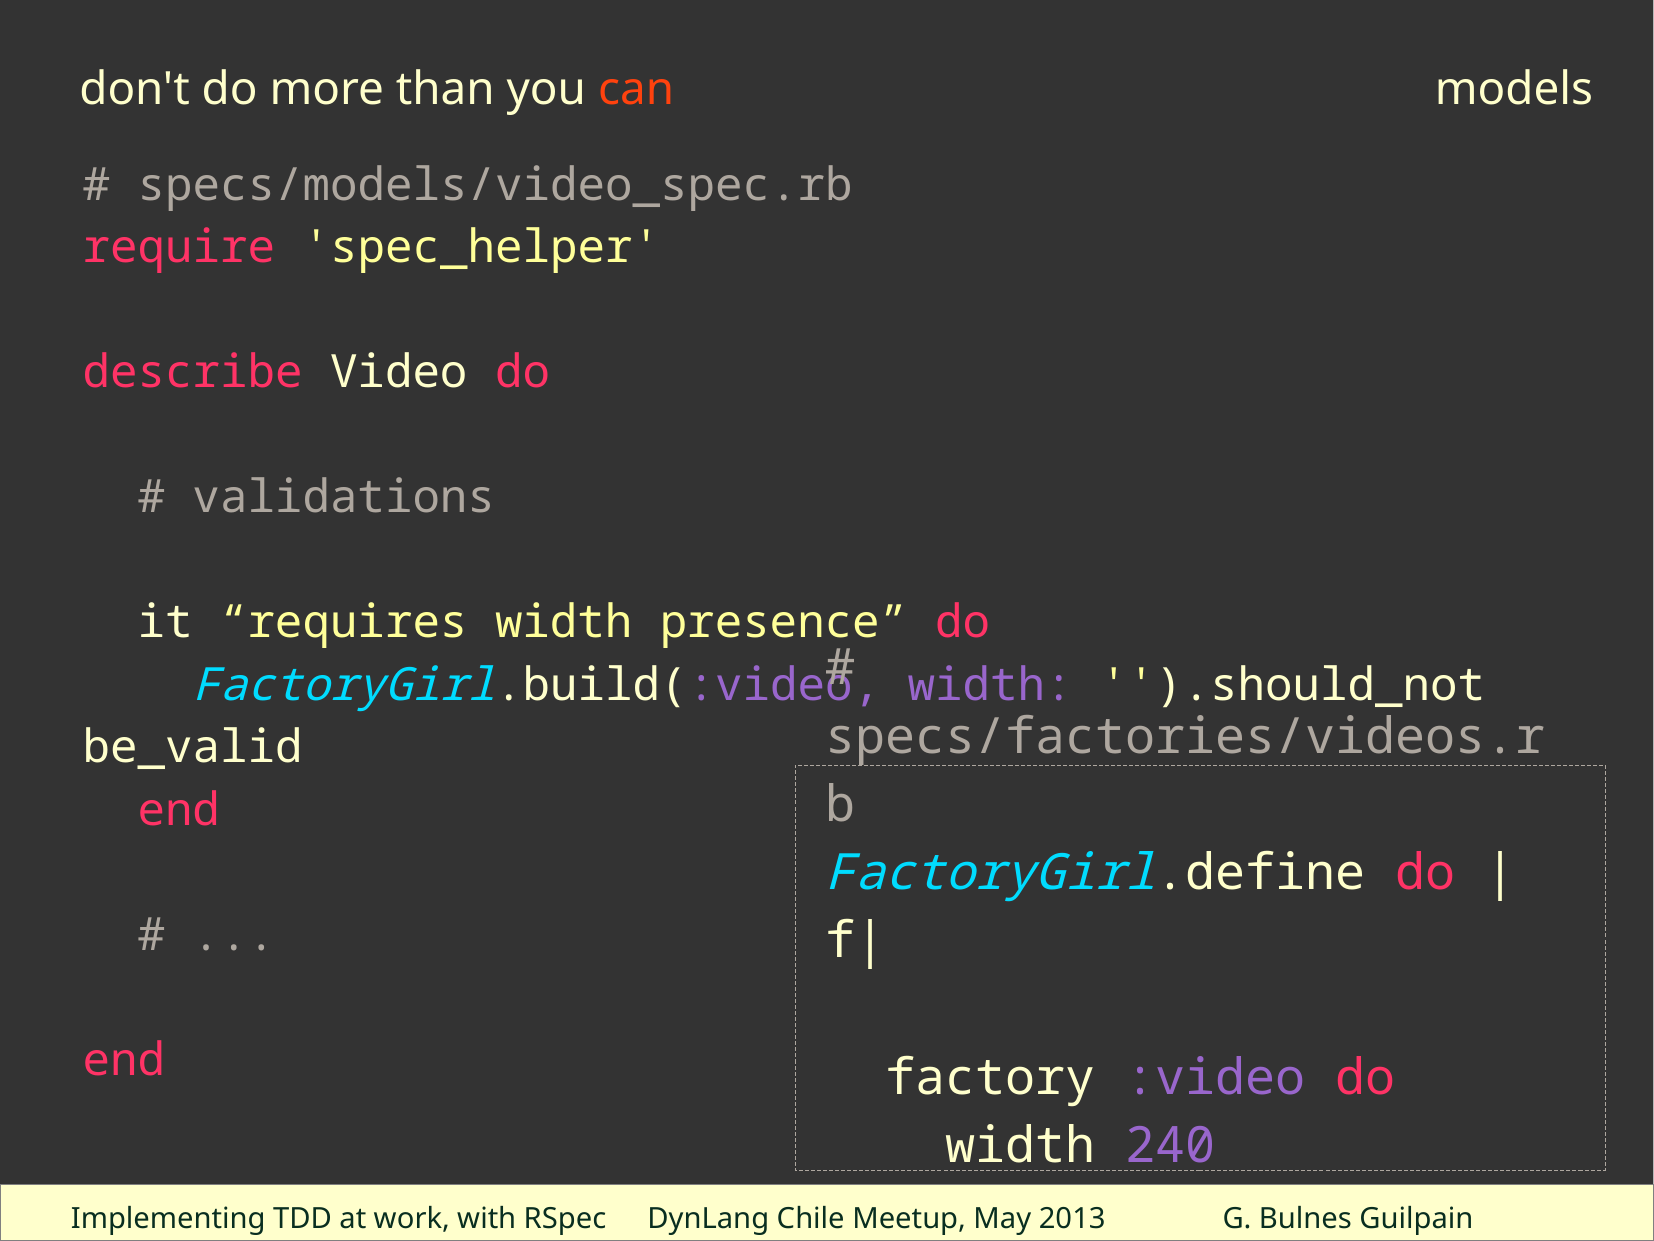

don't do more than you can
models
# # specs/models/video_spec.rb
require 'spec_helper'
describe Video do
 # validations
 it “requires width presence” do
 FactoryGirl.build(:video, width: '').should_not be_valid
 end
 # ...
end
# specs/factories/videos.rb
FactoryGirl.define do |f|
 factory :video do
 width 240
 end
end
Implementing TDD at work, with RSpec
DynLang Chile Meetup, May 2013
G. Bulnes Guilpain